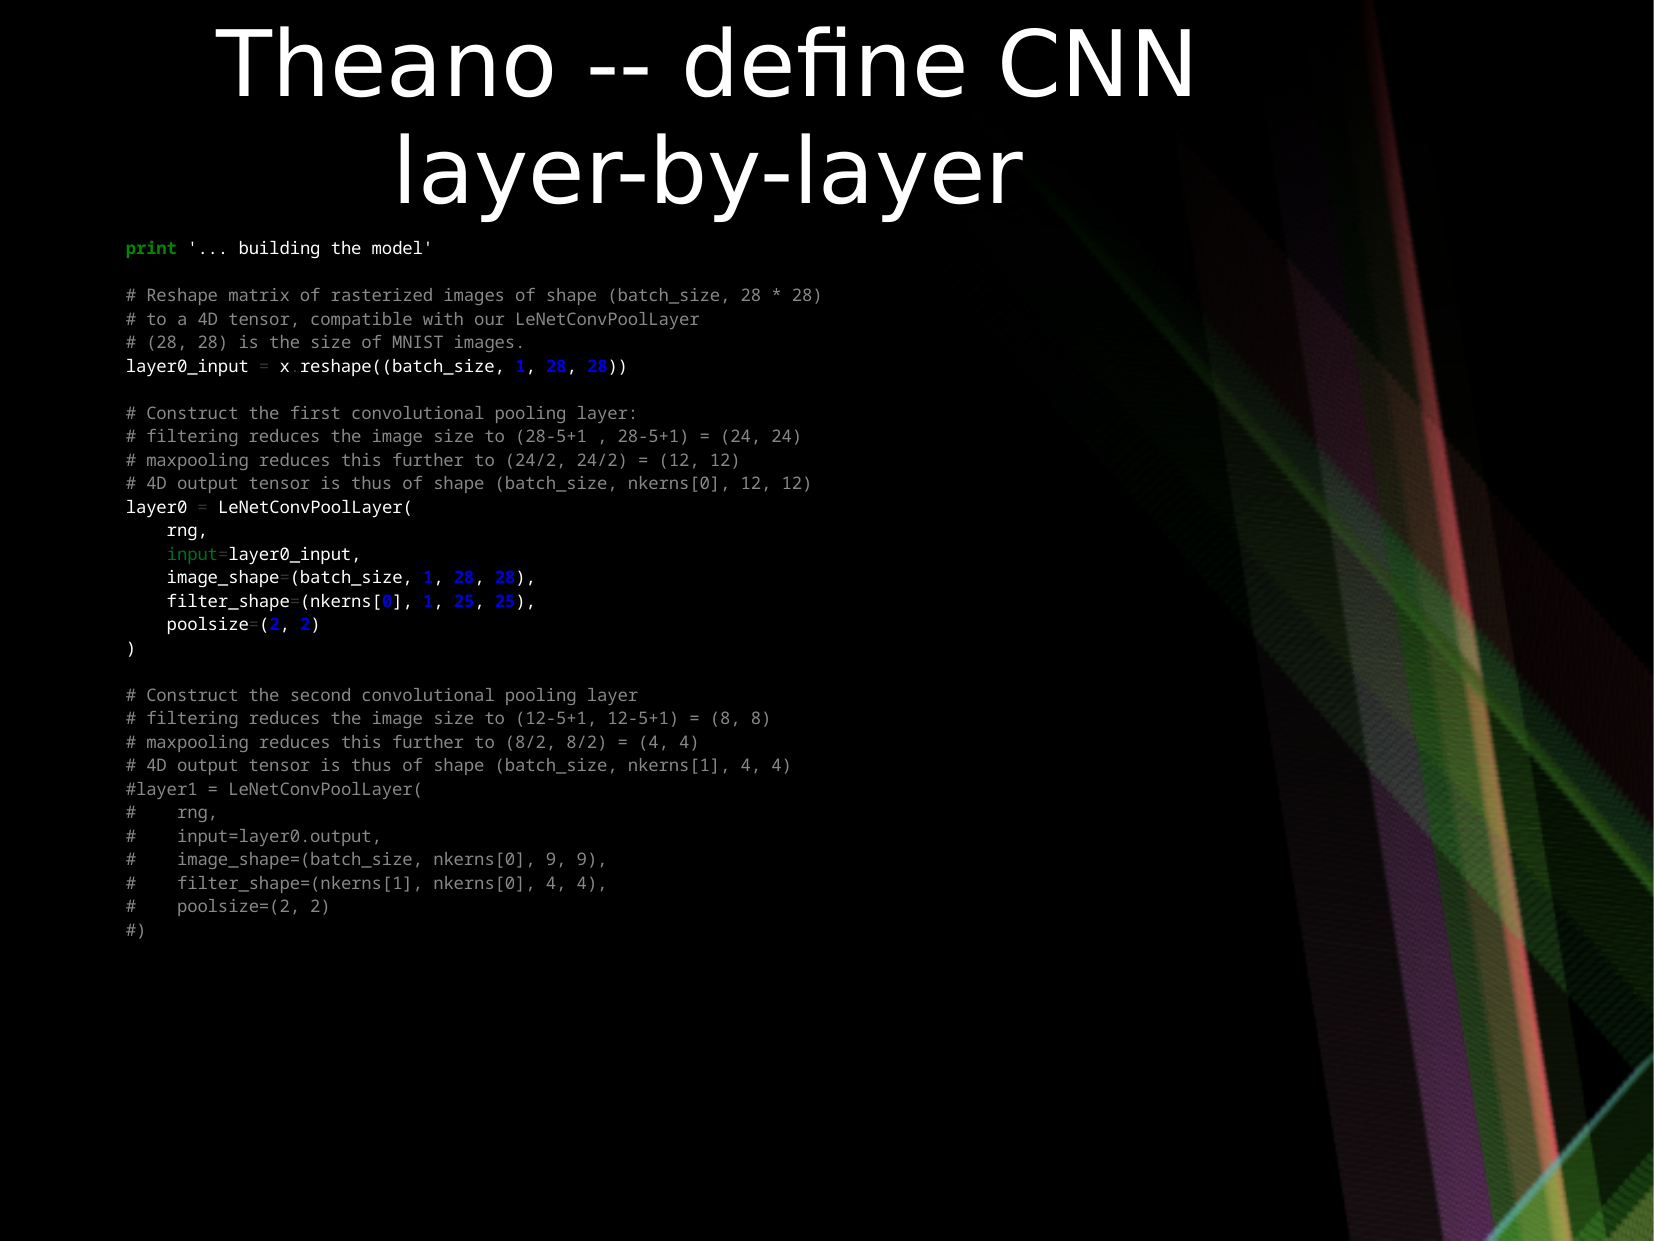

# Theano -- define CNN layer-by-layer
print '... building the model'
# Reshape matrix of rasterized images of shape (batch_size, 28 * 28)
# to a 4D tensor, compatible with our LeNetConvPoolLayer
# (28, 28) is the size of MNIST images.
layer0_input = x.reshape((batch_size, 1, 28, 28))
# Construct the first convolutional pooling layer:
# filtering reduces the image size to (28-5+1 , 28-5+1) = (24, 24)
# maxpooling reduces this further to (24/2, 24/2) = (12, 12)
# 4D output tensor is thus of shape (batch_size, nkerns[0], 12, 12)
layer0 = LeNetConvPoolLayer(
 rng,
 input=layer0_input,
 image_shape=(batch_size, 1, 28, 28),
 filter_shape=(nkerns[0], 1, 25, 25),
 poolsize=(2, 2)
)
# Construct the second convolutional pooling layer
# filtering reduces the image size to (12-5+1, 12-5+1) = (8, 8)
# maxpooling reduces this further to (8/2, 8/2) = (4, 4)
# 4D output tensor is thus of shape (batch_size, nkerns[1], 4, 4)
#layer1 = LeNetConvPoolLayer(
# rng,
# input=layer0.output,
# image_shape=(batch_size, nkerns[0], 9, 9),
# filter_shape=(nkerns[1], nkerns[0], 4, 4),
# poolsize=(2, 2)
#)